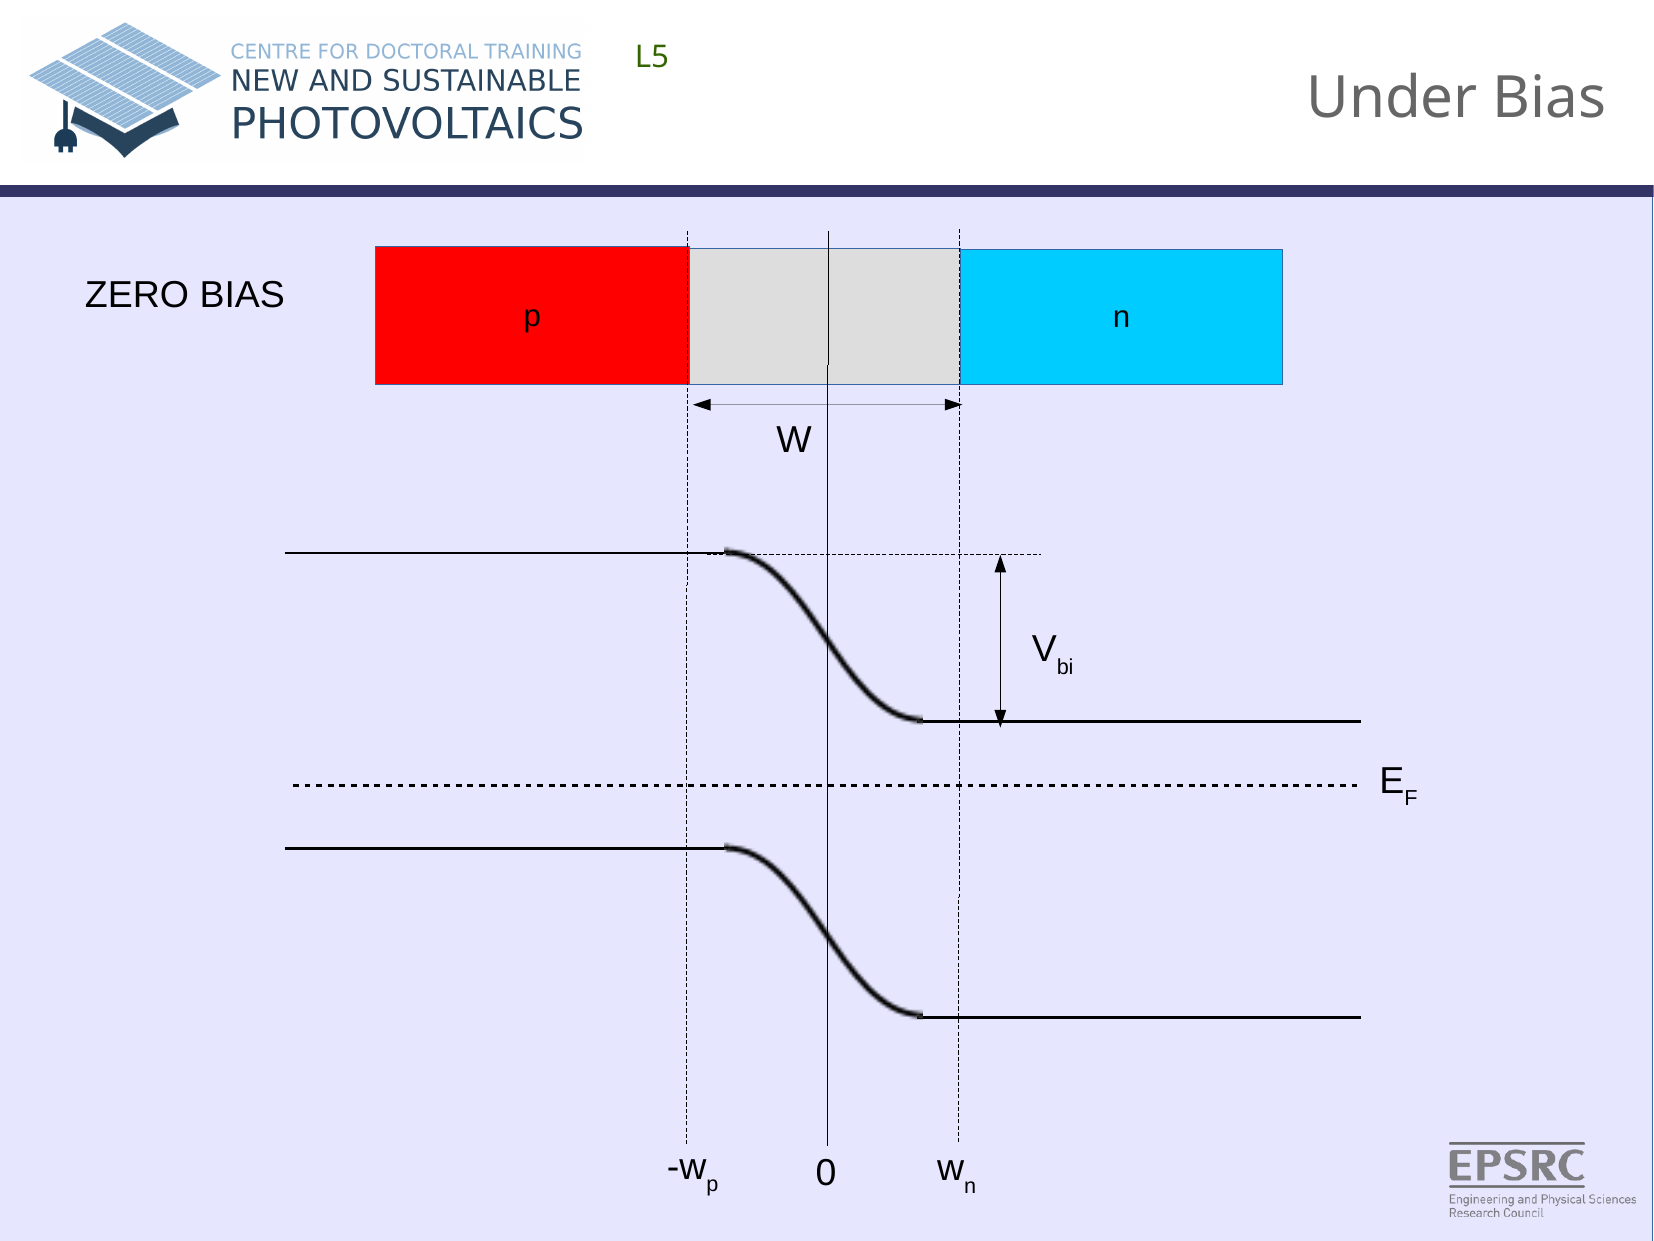

L5
Under Bias
p
n
ZERO BIAS
W
Vbi
EF
-wp
wn
 0